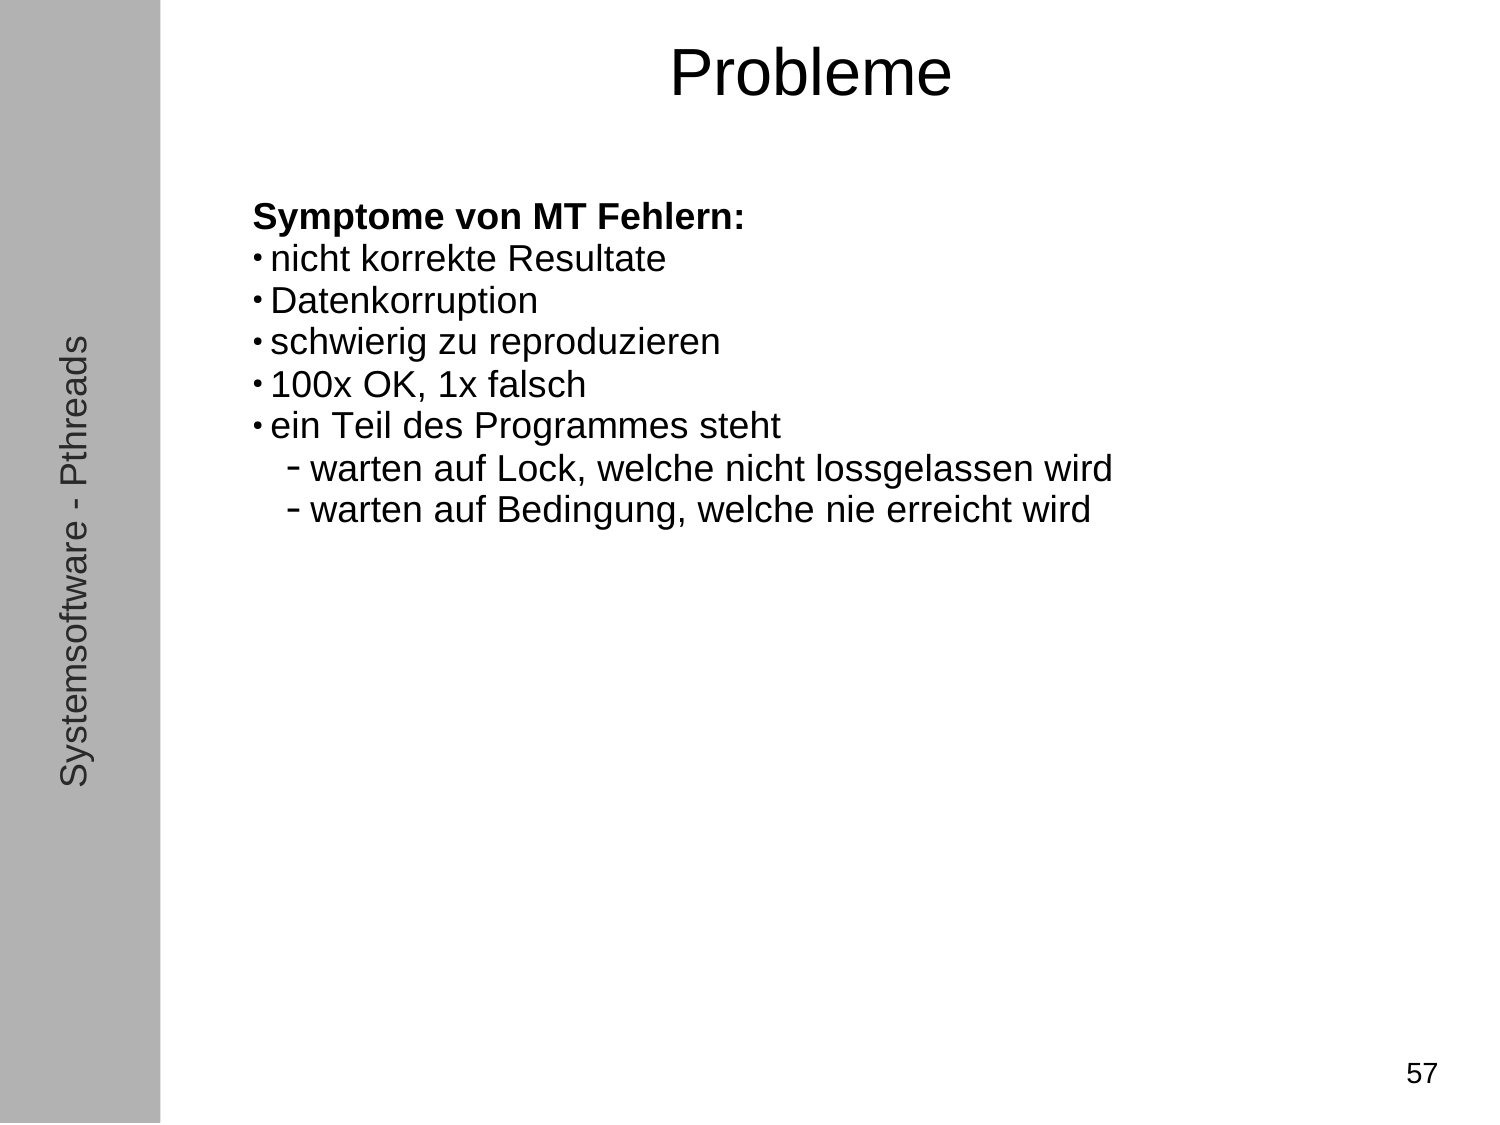

Probleme
Symptome von MT Fehlern:
nicht korrekte Resultate
Datenkorruption
schwierig zu reproduzieren
100x OK, 1x falsch
ein Teil des Programmes steht
warten auf Lock, welche nicht lossgelassen wird
warten auf Bedingung, welche nie erreicht wird
Systemsoftware - Pthreads